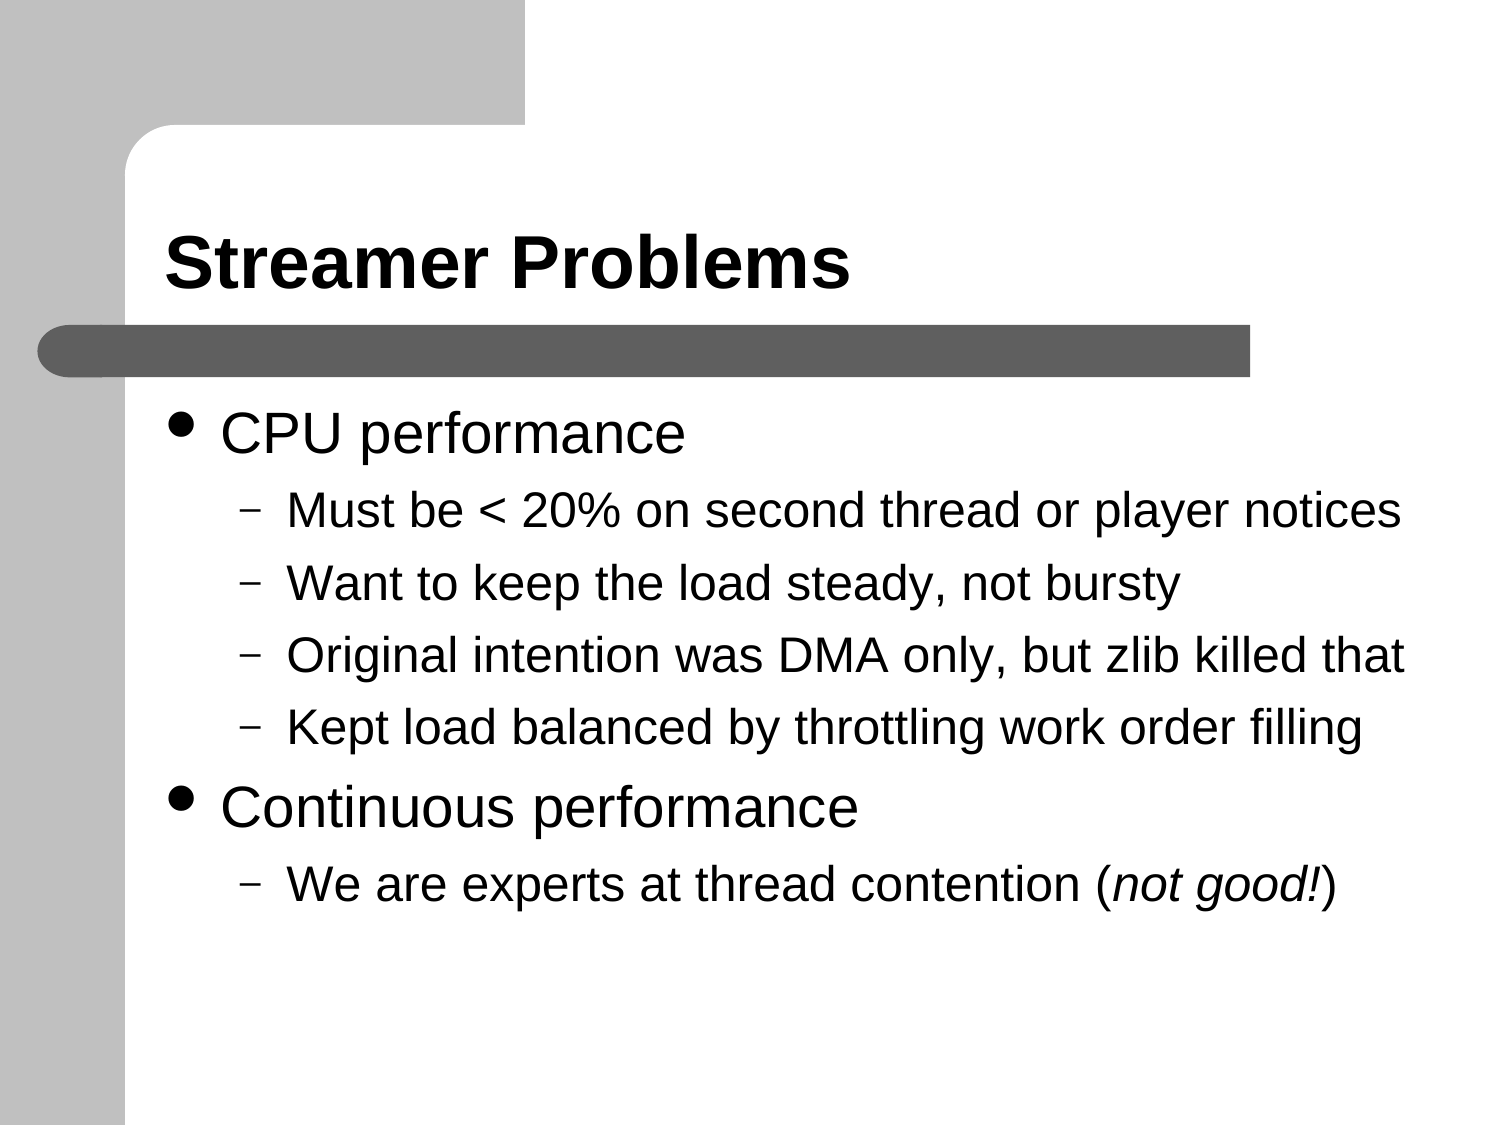

# Streamer Problems
CPU performance
Must be < 20% on second thread or player notices
Want to keep the load steady, not bursty
Original intention was DMA only, but zlib killed that
Kept load balanced by throttling work order filling
Continuous performance
We are experts at thread contention (not good!)